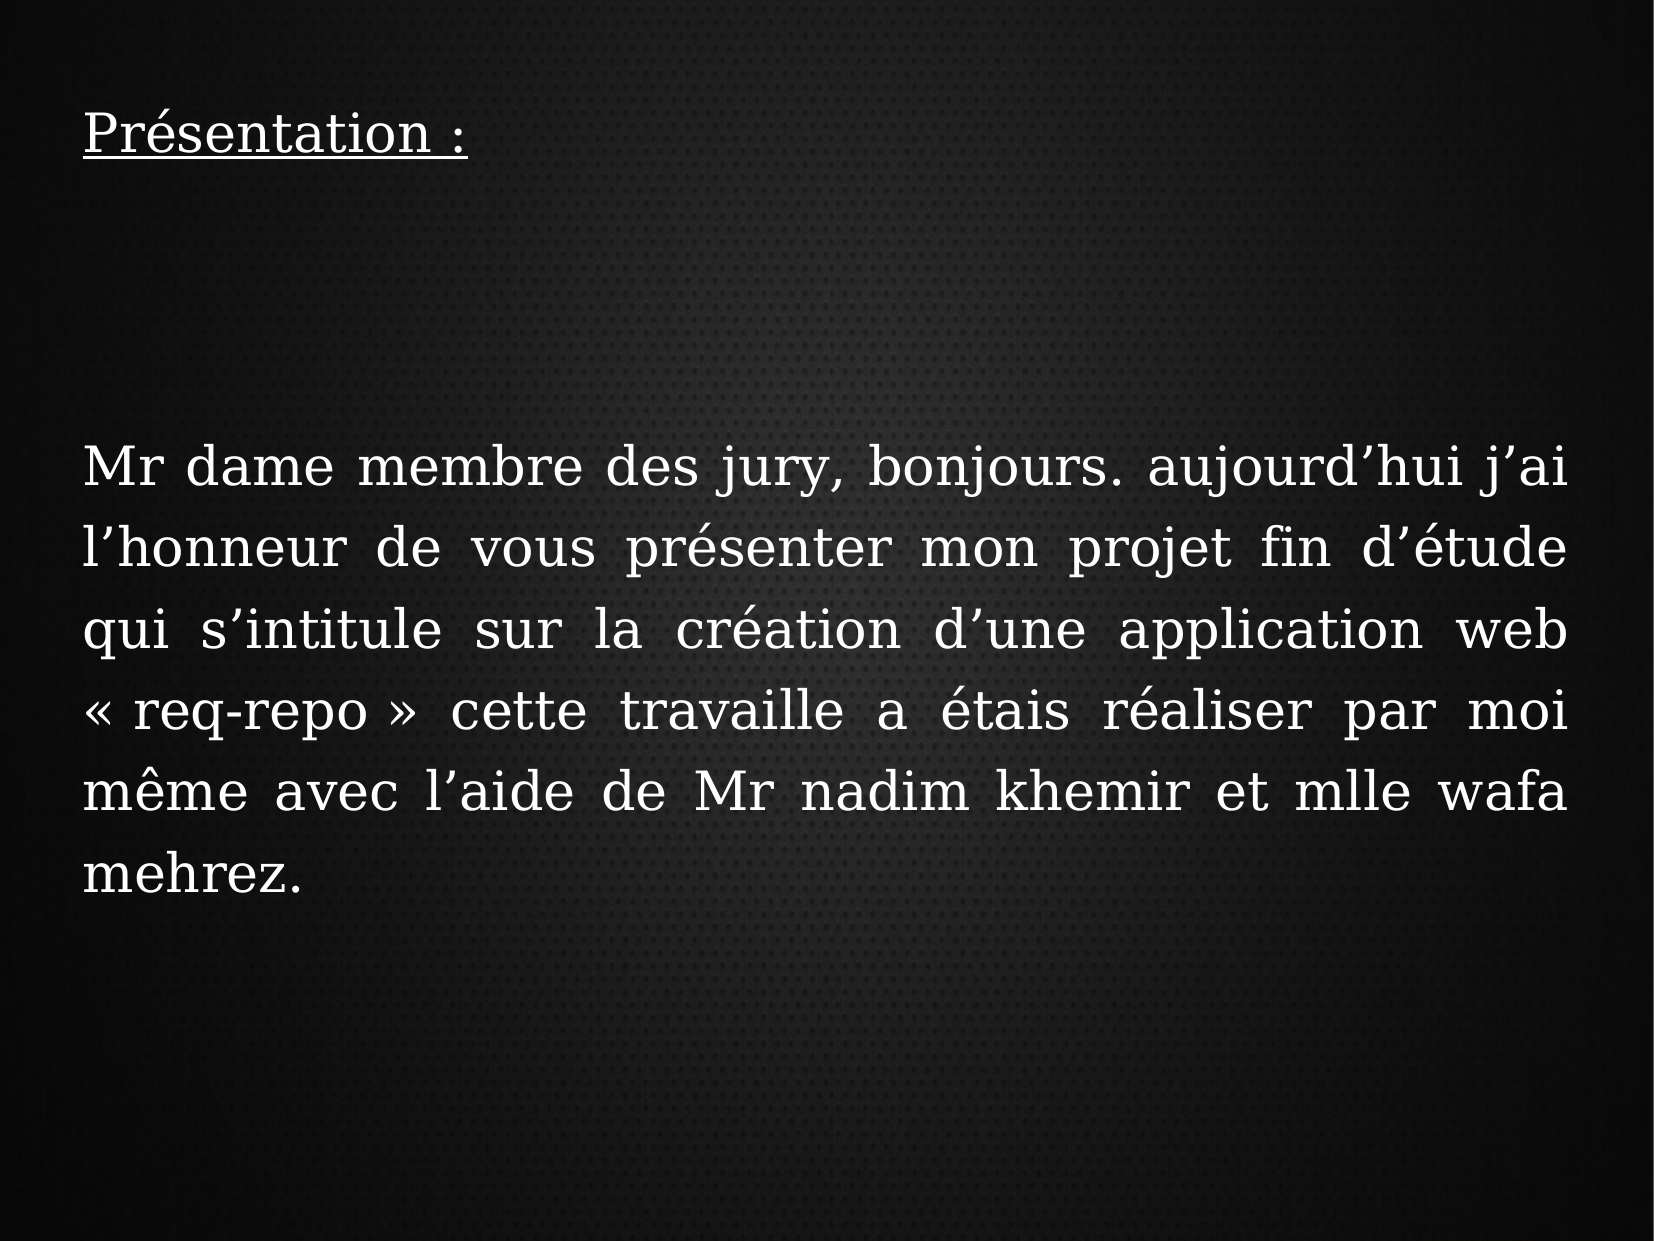

# Présentation :
Mr dame membre des jury, bonjours. aujourd’hui j’ai l’honneur de vous présenter mon projet fin d’étude qui s’intitule sur la création d’une application web « req-repo » cette travaille a étais réaliser par moi même avec l’aide de Mr nadim khemir et mlle wafa mehrez.